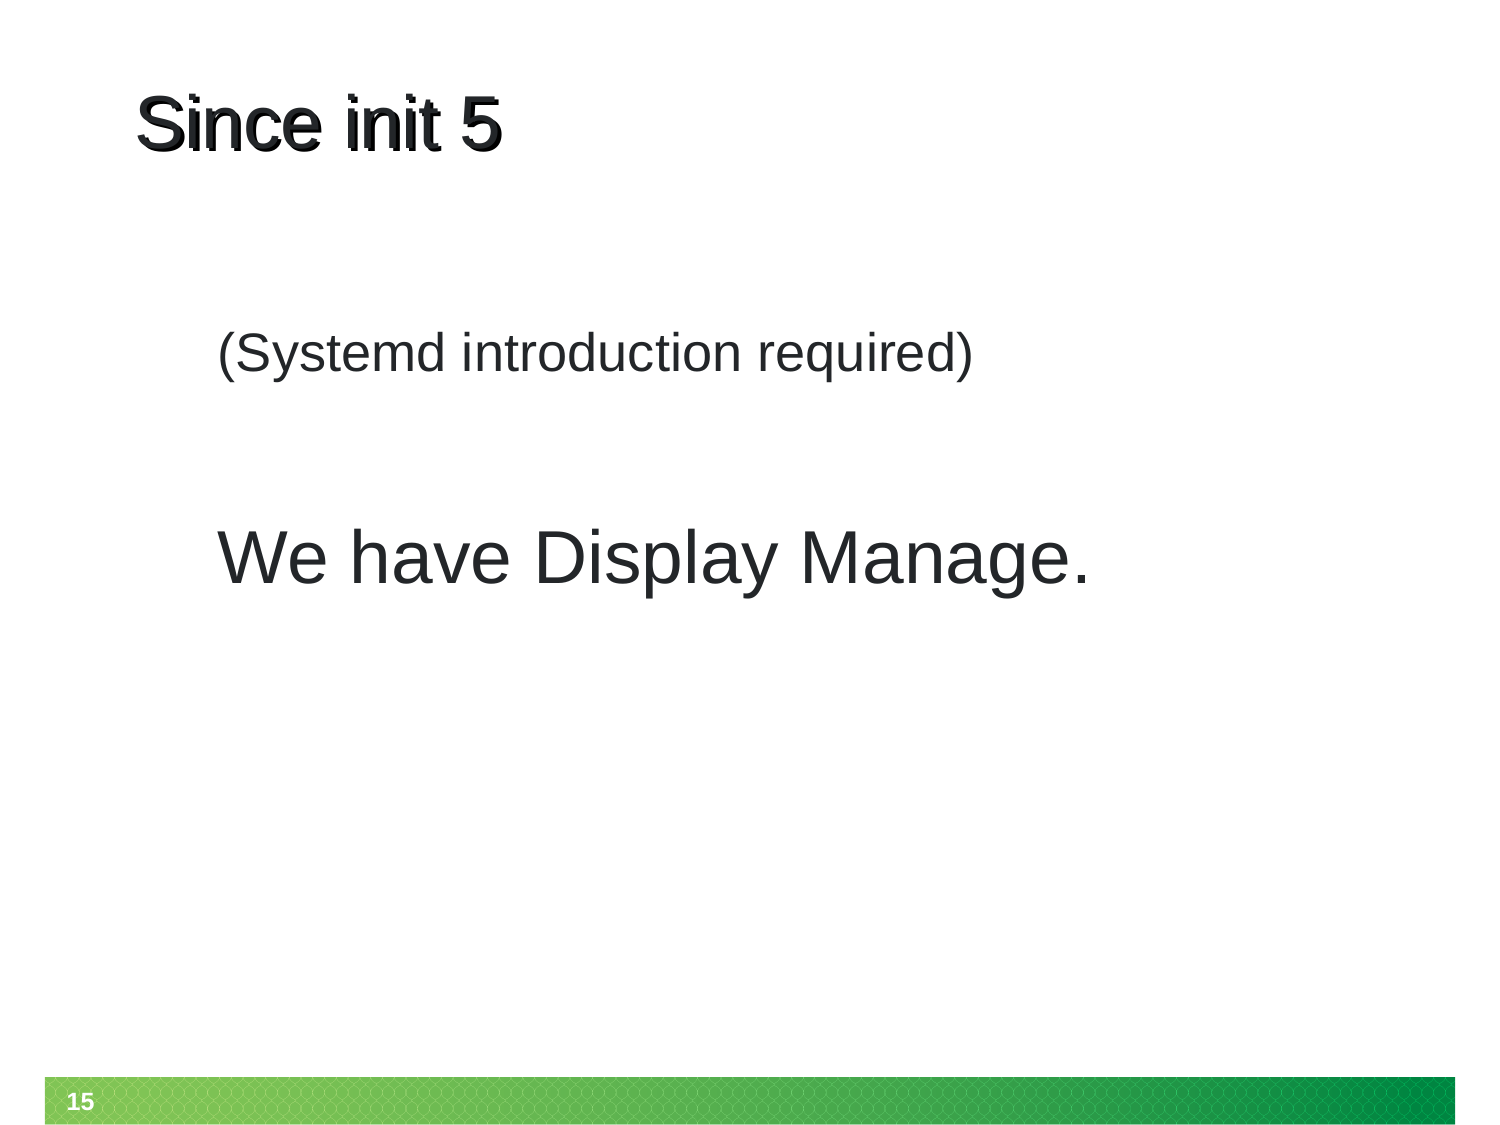

# Since init 5
(Systemd introduction required)
We have Display Manage.